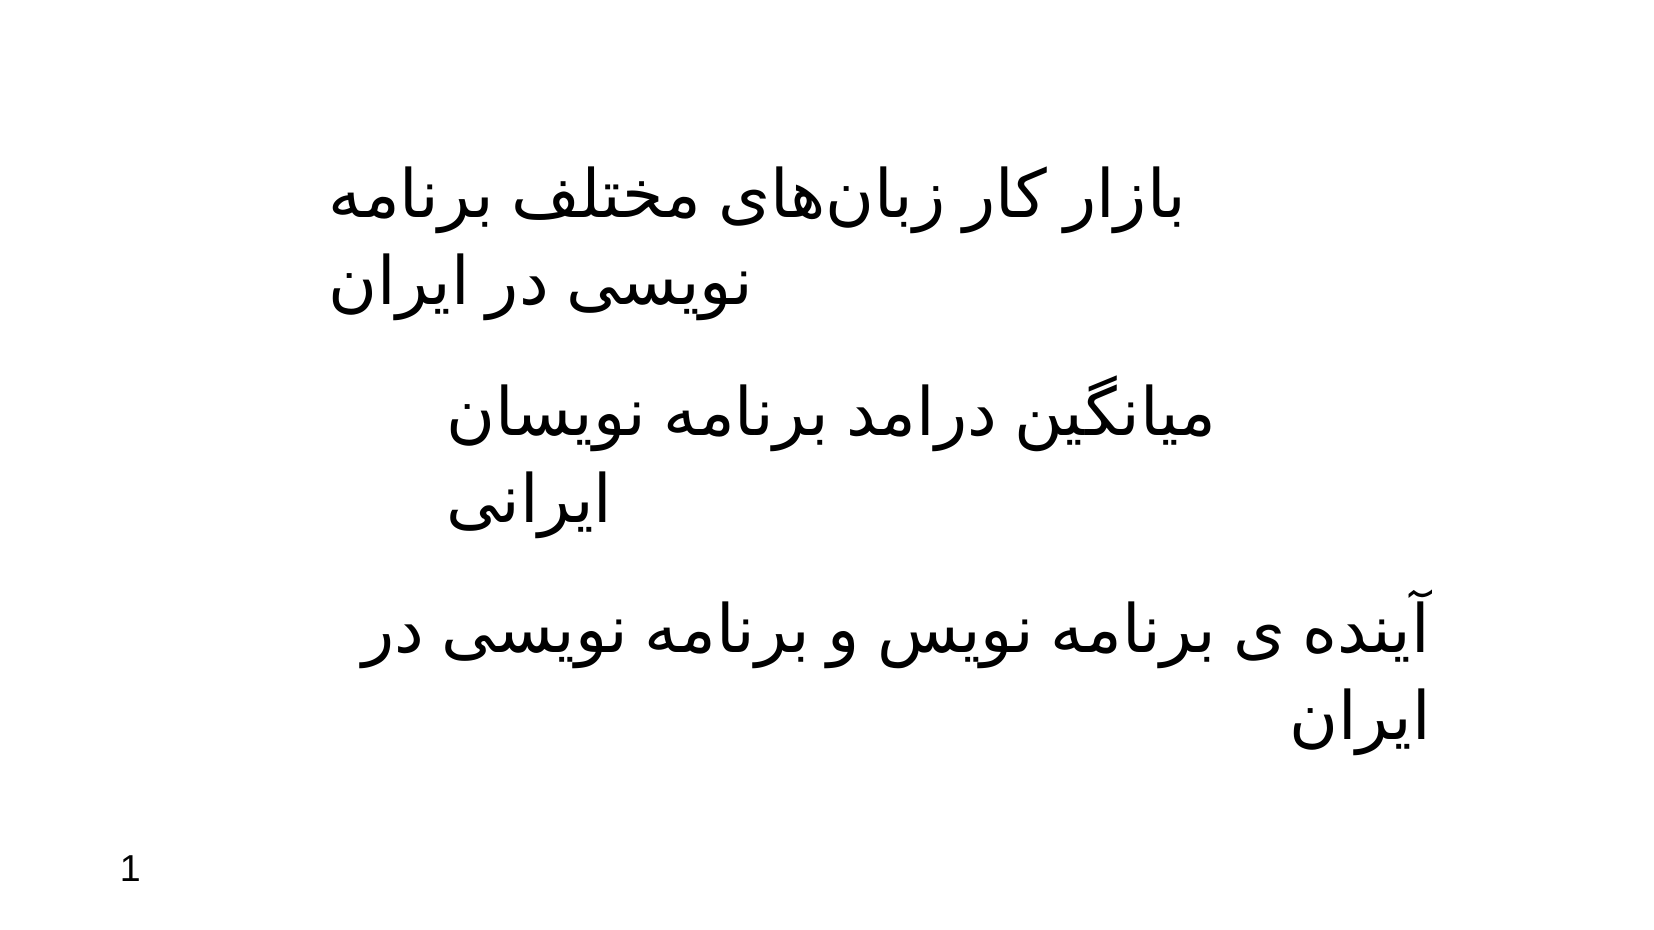

بازار کار زبان‌های مختلف برنامه نویسی در ایران
میانگین درامد برنامه نویسان ایرانی
آینده ی برنامه نویس و برنامه نویسی در ایران
1